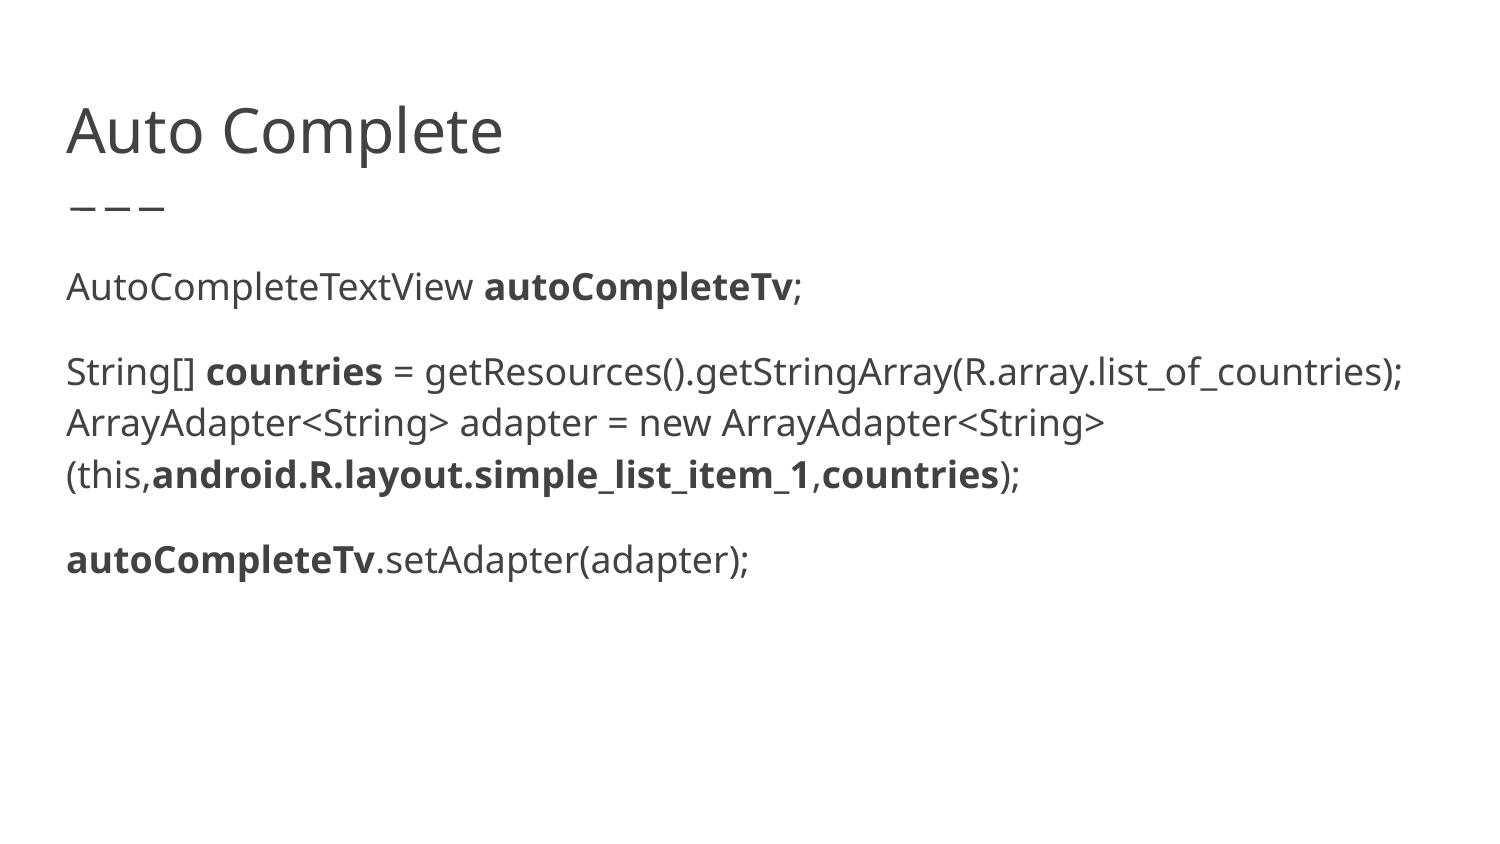

# Auto Complete
AutoCompleteTextView autoCompleteTv;
String[] countries = getResources().getStringArray(R.array.list_of_countries);
ArrayAdapter<String> adapter = new ArrayAdapter<String> (this,android.R.layout.simple_list_item_1,countries);
autoCompleteTv.setAdapter(adapter);